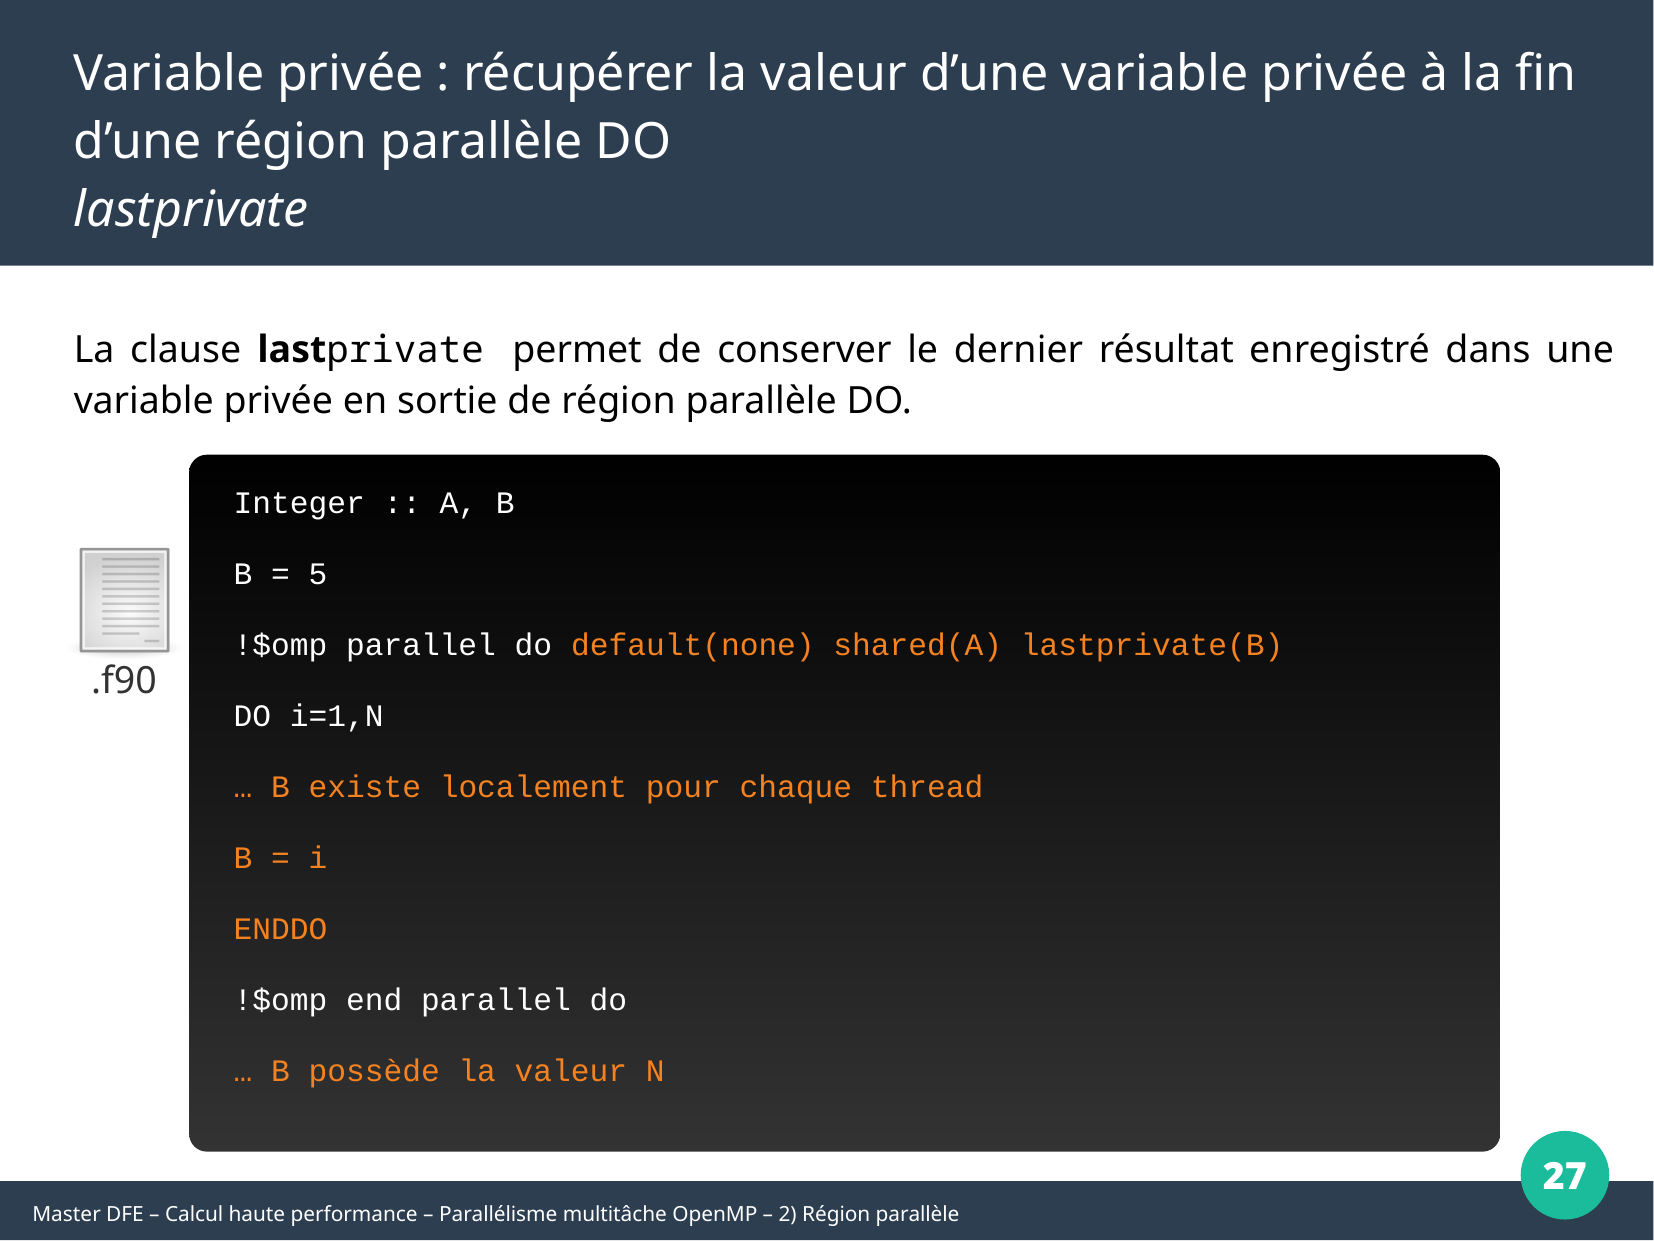

Variable privée : récupérer la valeur d’une variable privée à la fin d’une région parallèle DO
lastprivate
La clause lastprivate permet de conserver le dernier résultat enregistré dans une variable privée en sortie de région parallèle DO.
Integer :: A, B
B = 5
!$omp parallel do default(none) shared(A) lastprivate(B)
DO i=1,N
… B existe localement pour chaque thread
B = i
ENDDO
!$omp end parallel do
… B possède la valeur N
.f90
27
Master DFE – Calcul haute performance – Parallélisme multitâche OpenMP – 2) Région parallèle